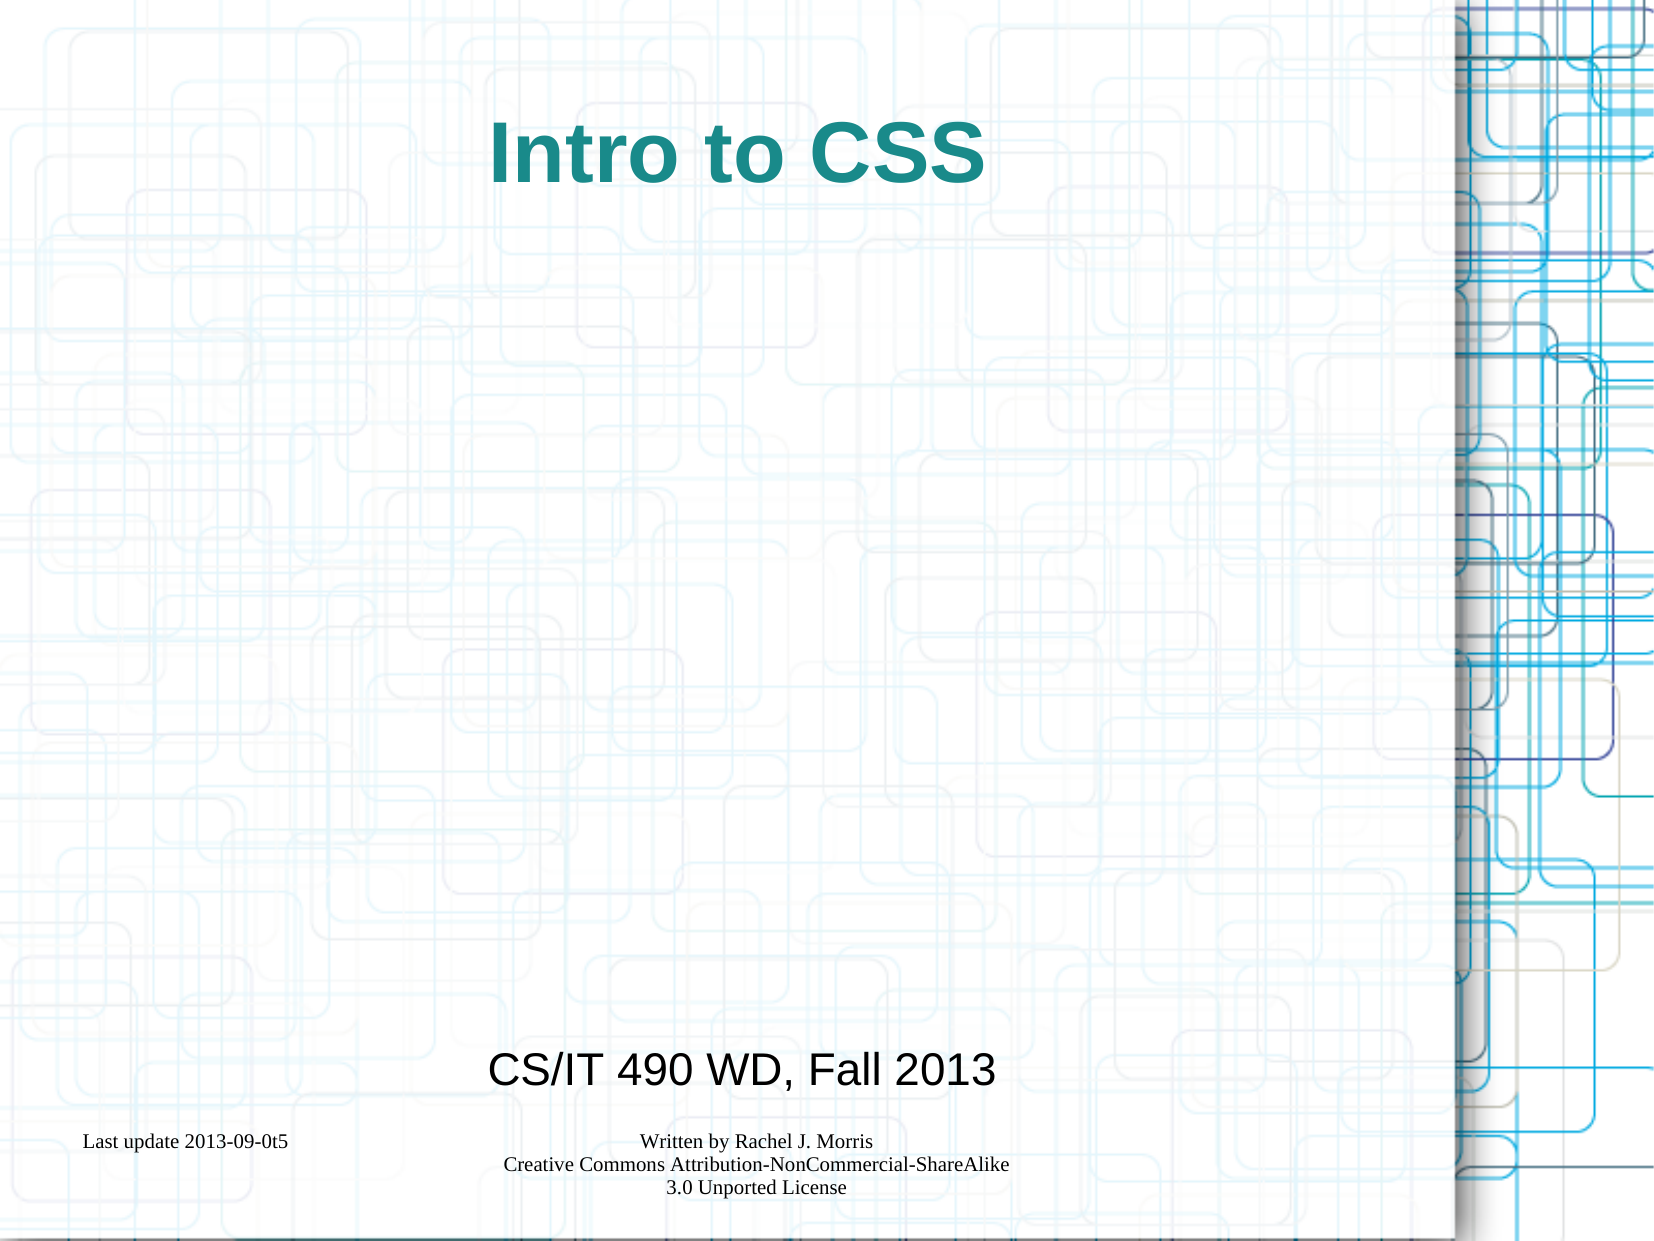

# Intro to CSS
CS/IT 490 WD, Fall 2013